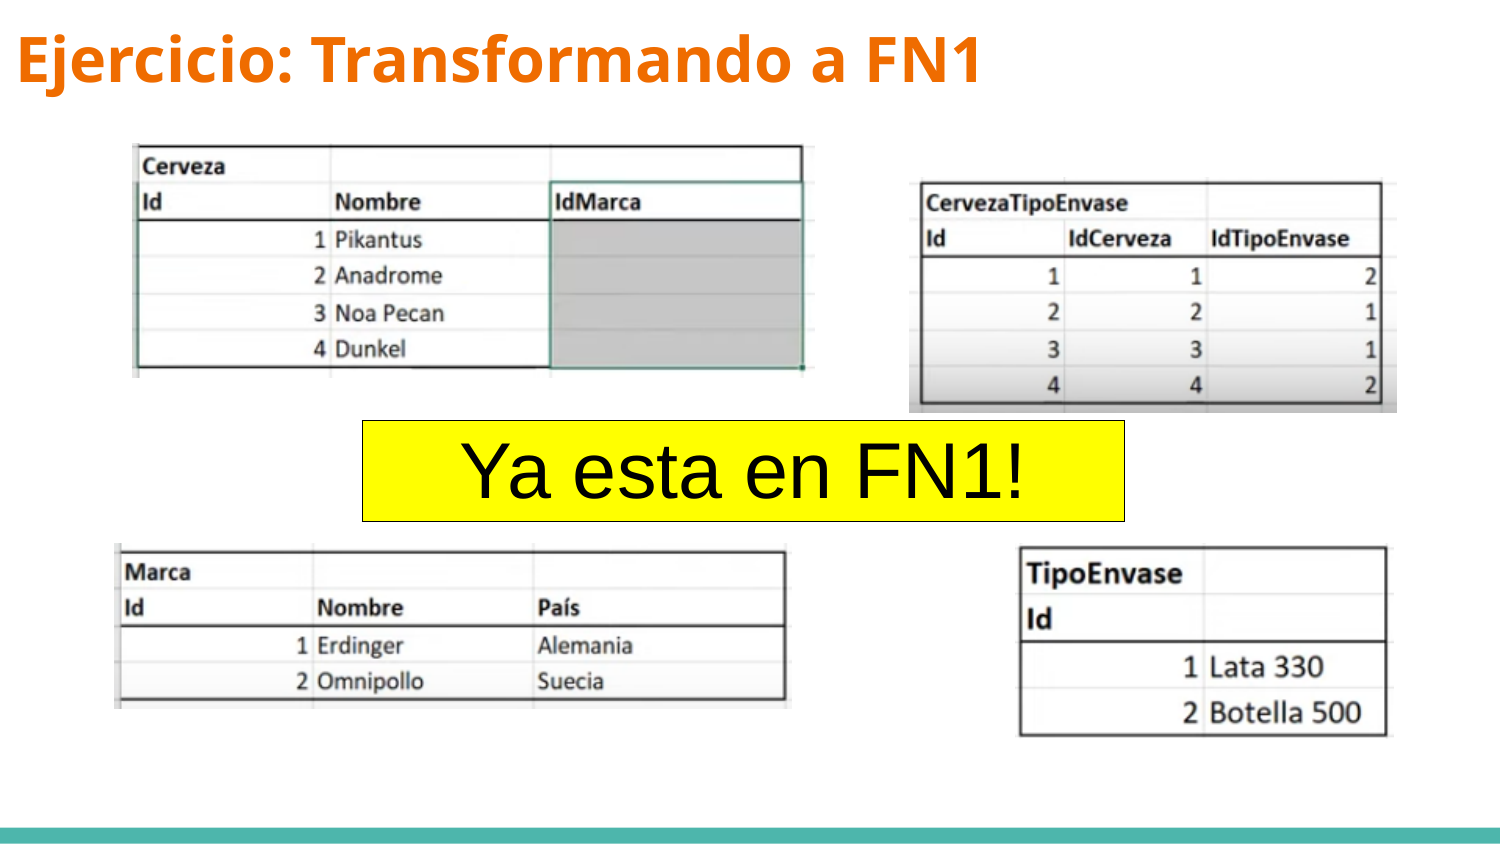

# Ejercicio: Transformando a FN1
| Ya esta en FN1! |
| --- |